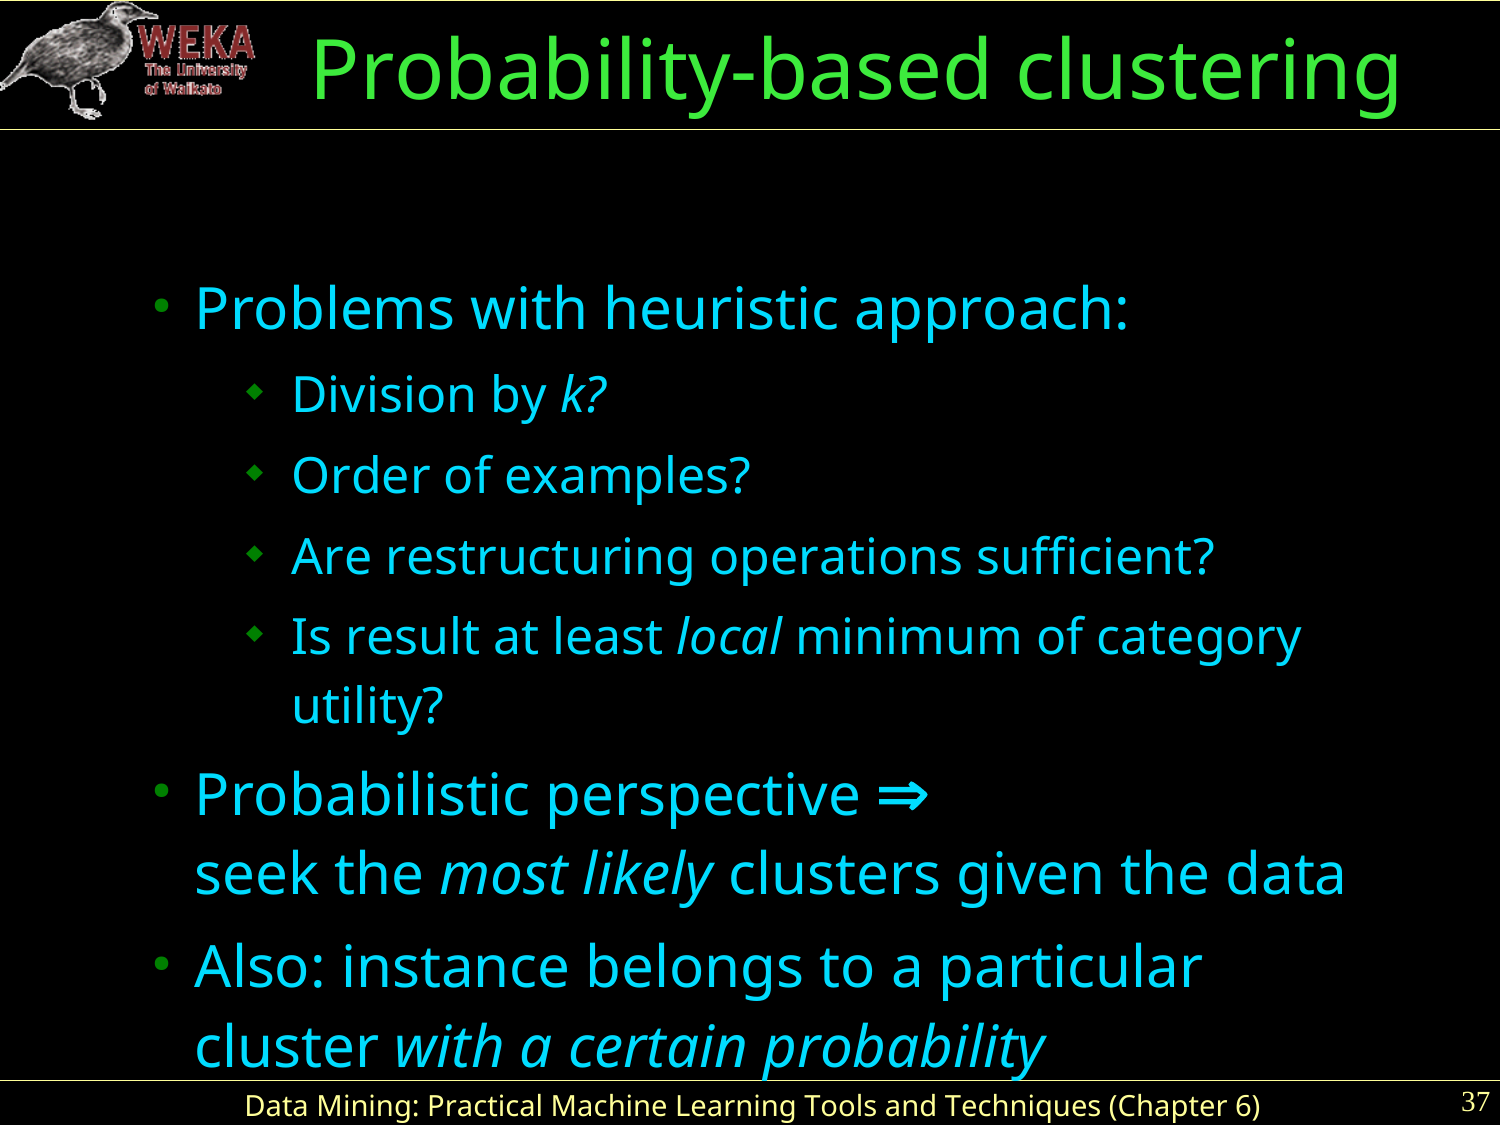

# Probability-based clustering
Problems with heuristic approach:
Division by k?
Order of examples?
Are restructuring operations sufficient?
Is result at least local minimum of category utility?
Probabilistic perspective
seek the most likely clusters given the data
Also: instance belongs to a particular cluster with a certain probability
Data Mining: Practical Machine Learning Tools and Techniques (Chapter 6)
37